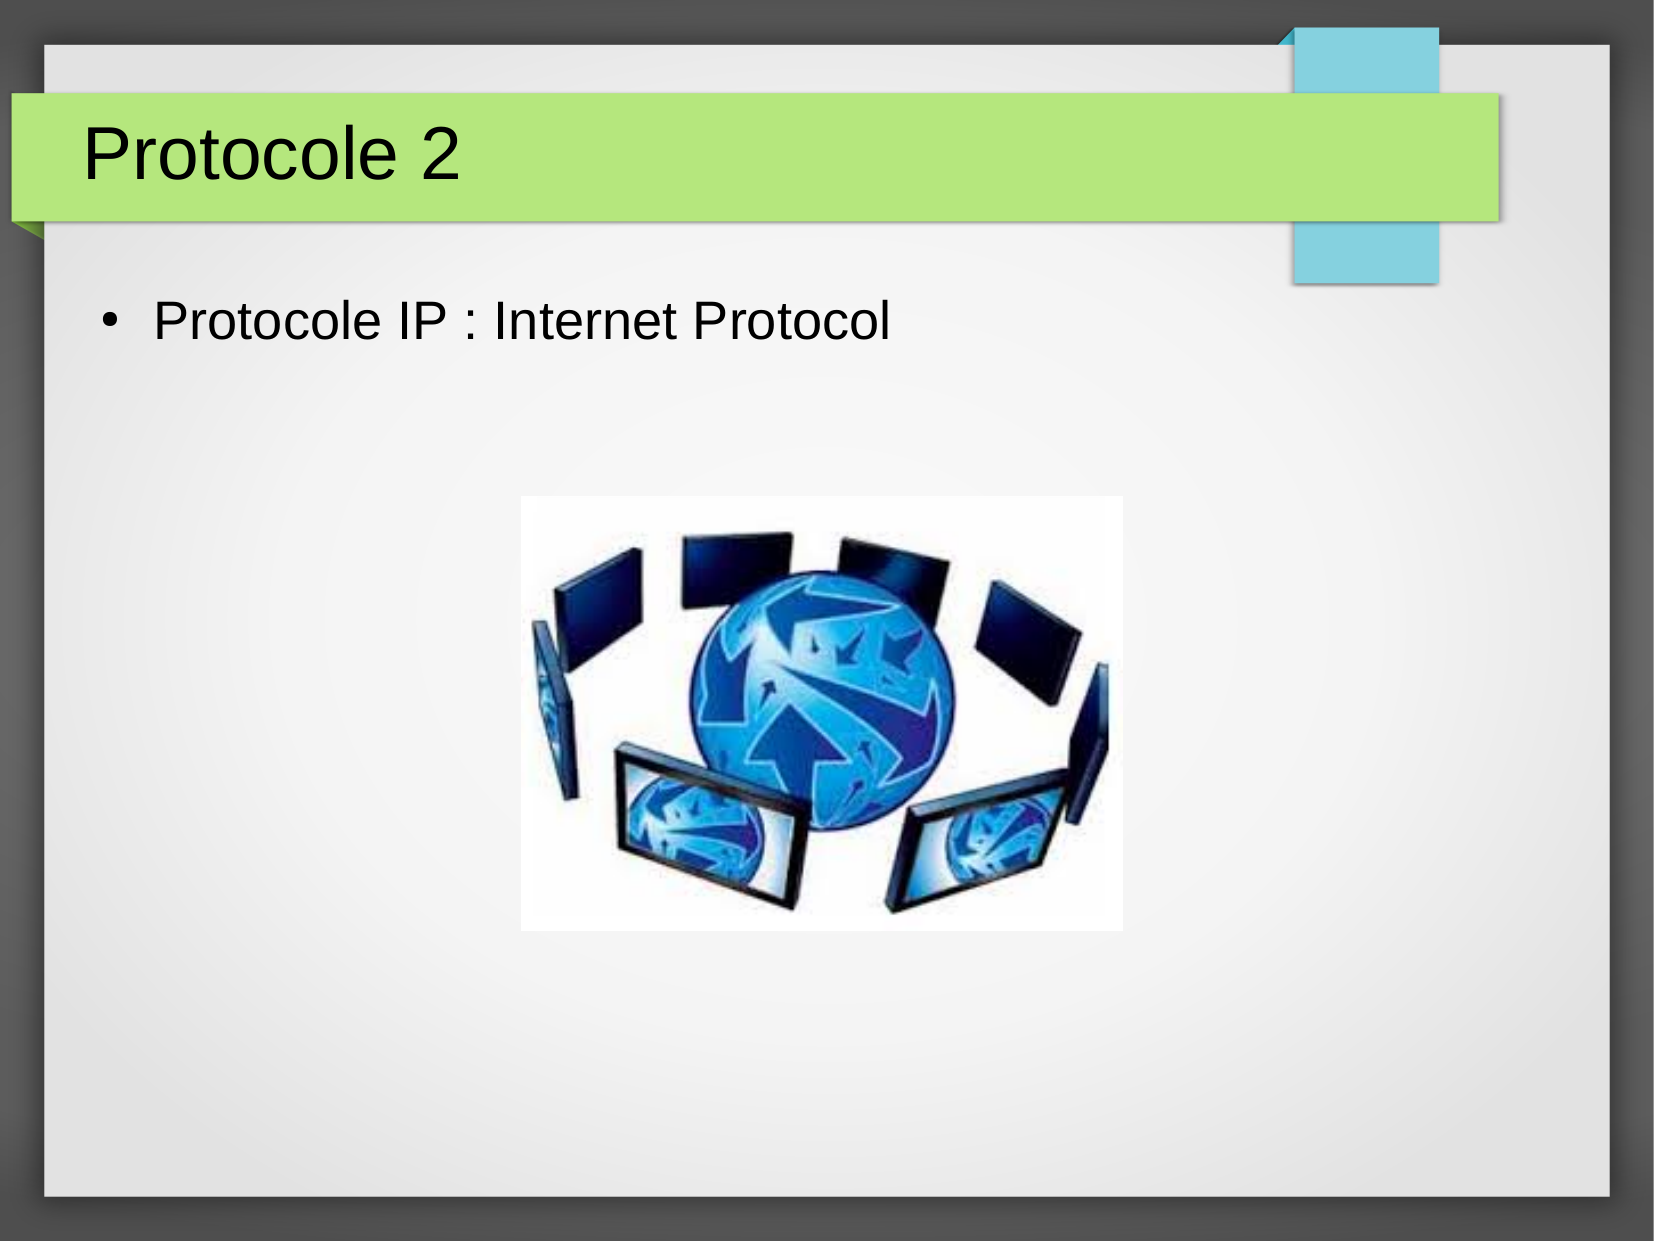

# Protocole 2
Protocole IP : Internet Protocol